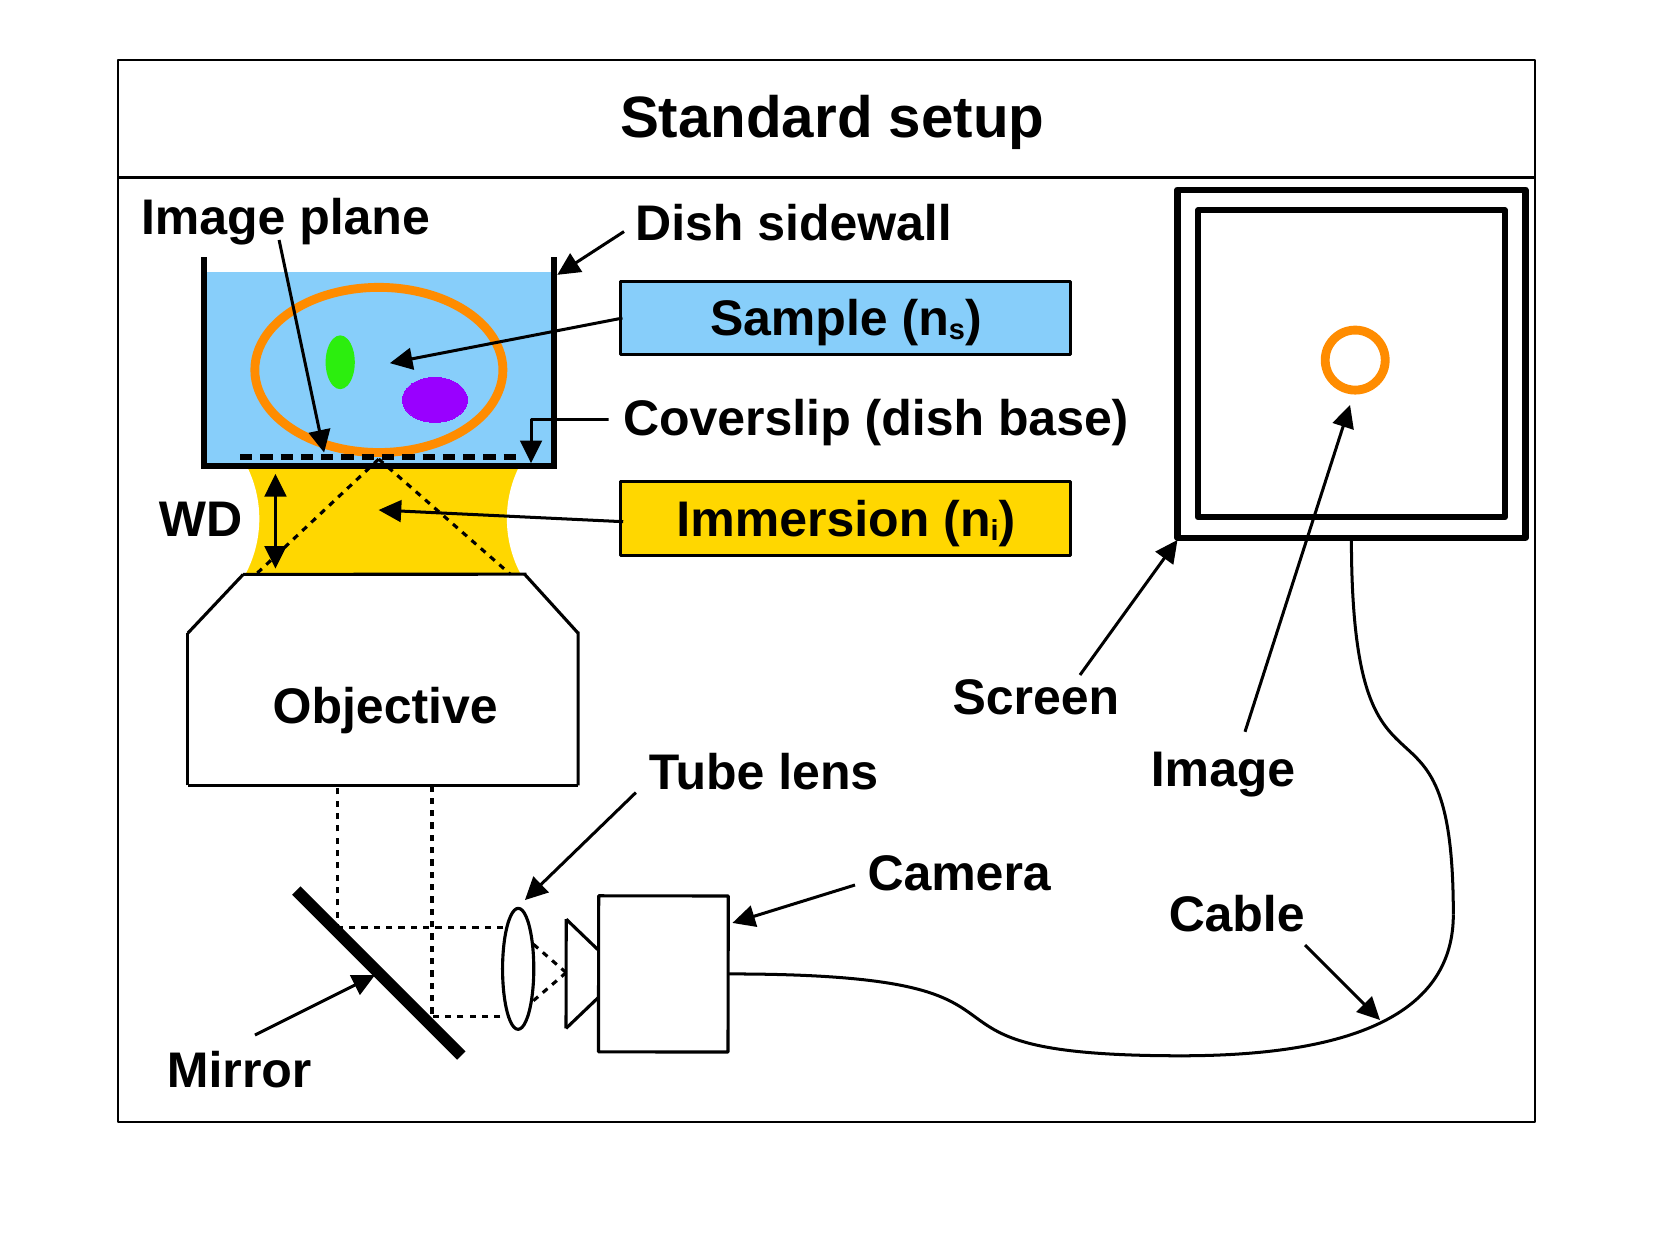

Standard setup
Image plane
Dish sidewall
Sample (ns)
Coverslip (dish base)
Immersion (ni)
WD
Screen
Objective
Image
Tube lens
Camera
Cable
Mirror